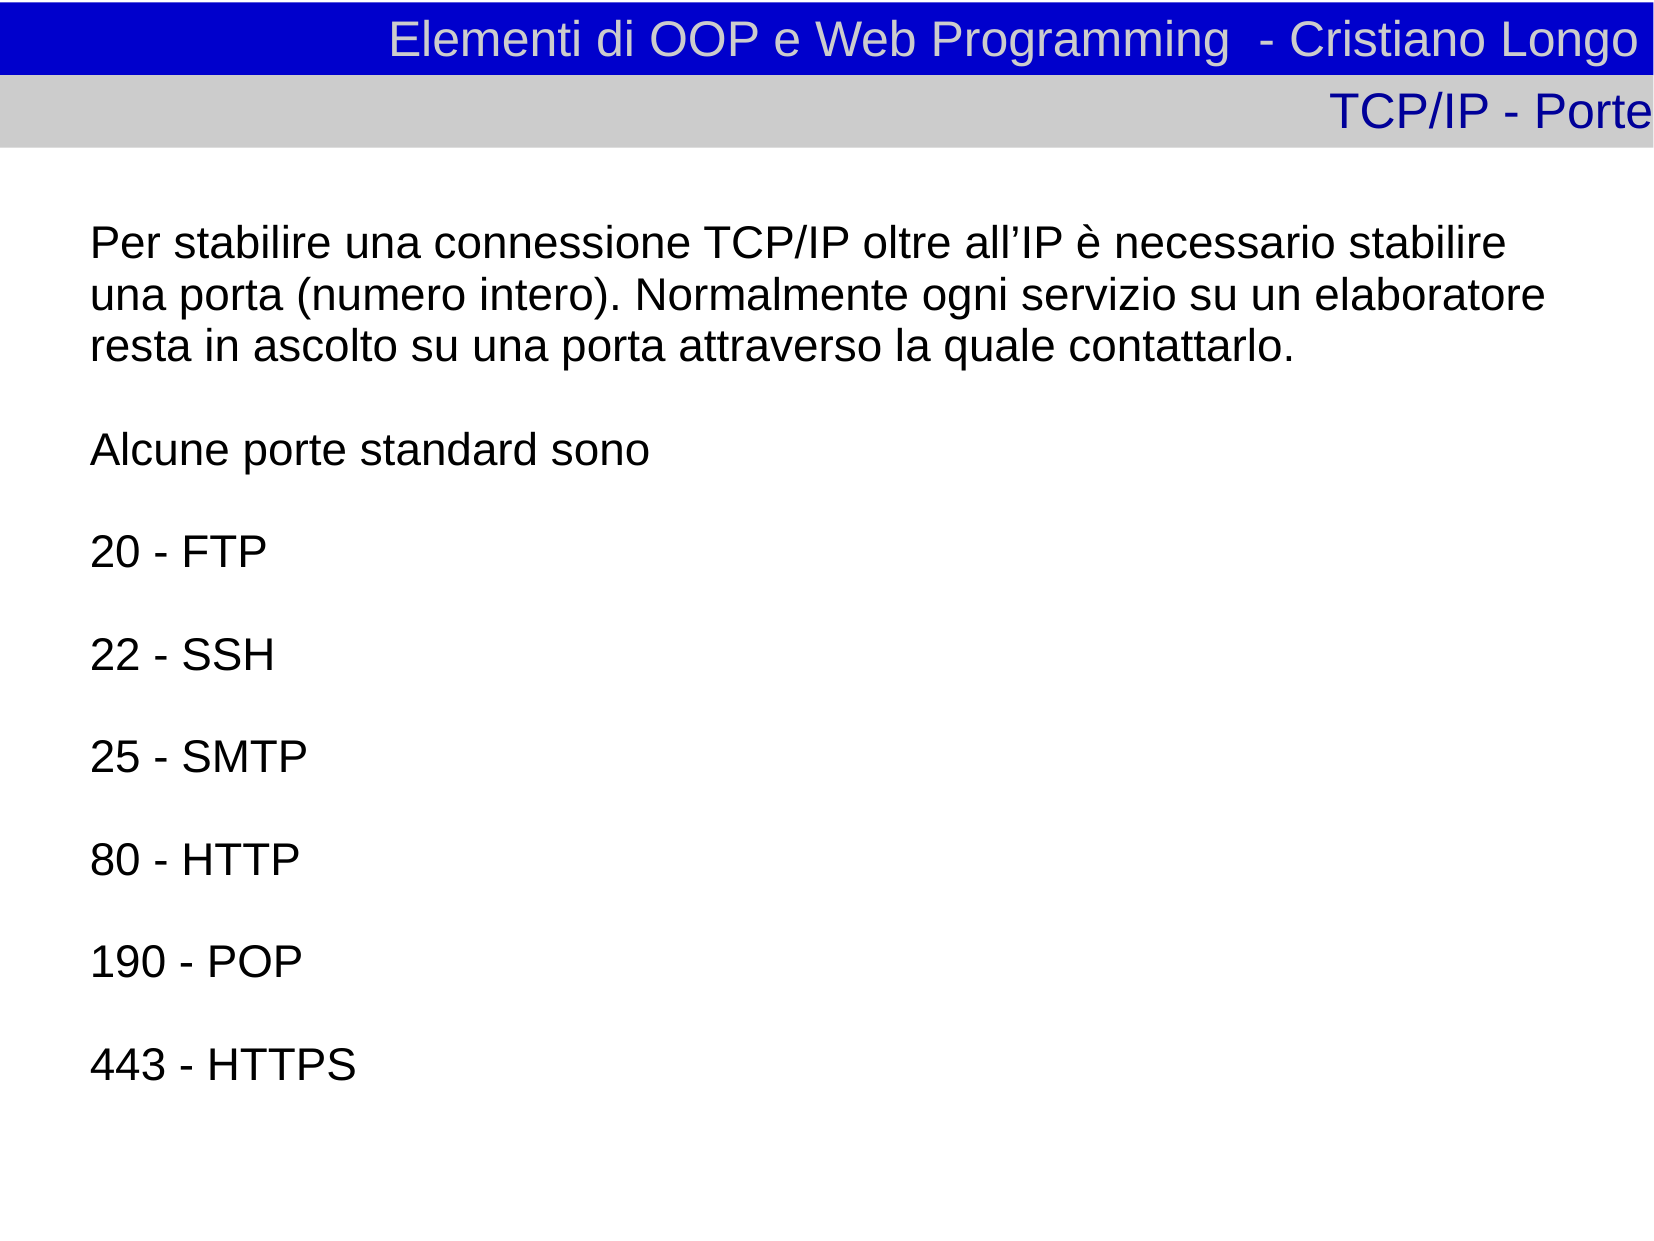

# Elementi di OOP e Web Programming - Cristiano Longo
TCP/IP - Porte
Per stabilire una connessione TCP/IP oltre all’IP è necessario stabilire una porta (numero intero). Normalmente ogni servizio su un elaboratore
resta in ascolto su una porta attraverso la quale contattarlo.
Alcune porte standard sono
20 - FTP
22 - SSH
25 - SMTP
80 - HTTP
190 - POP
443 - HTTPS
| Utente | Cane |
| --- | --- |
| alice | fuffy |
| charlie | doggy |
| charlie | pluto |
| bob | fuffy |